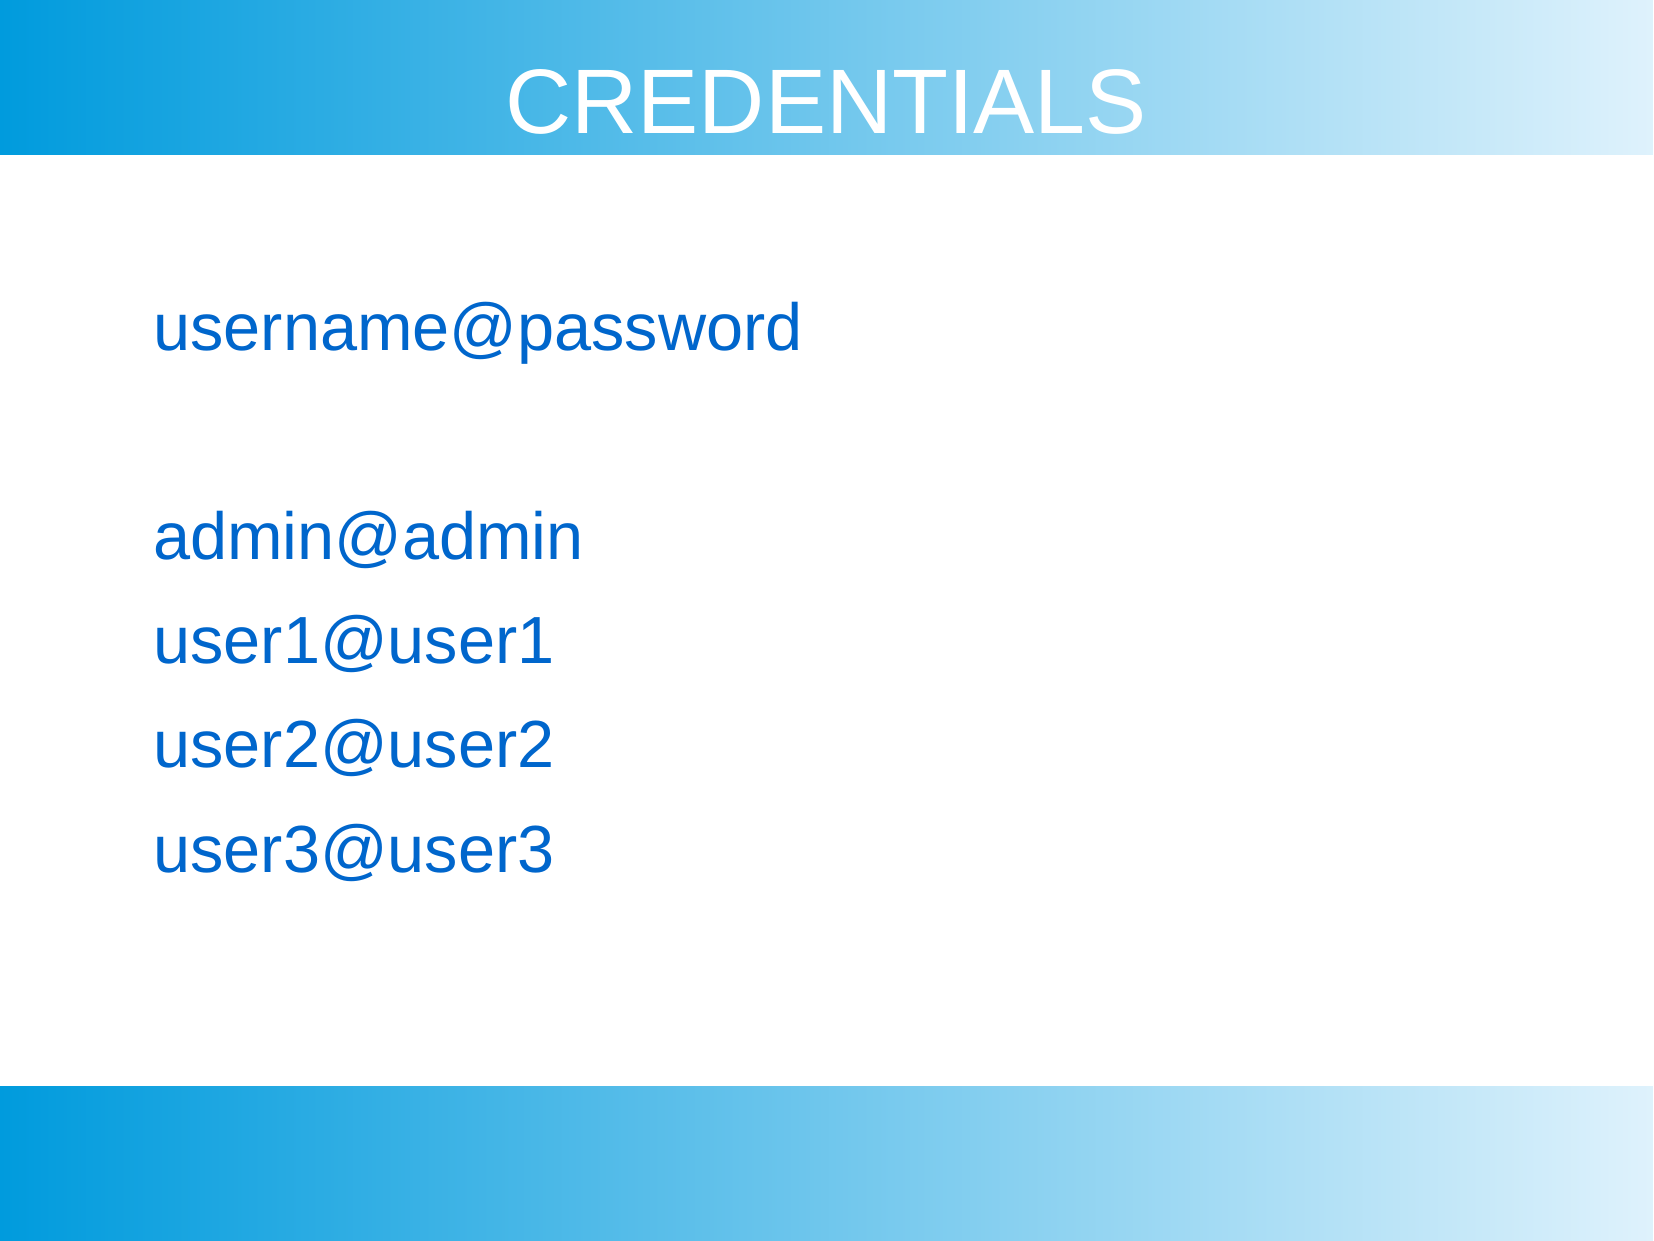

# CREDENTIALS
username@password
admin@admin
user1@user1
user2@user2
user3@user3